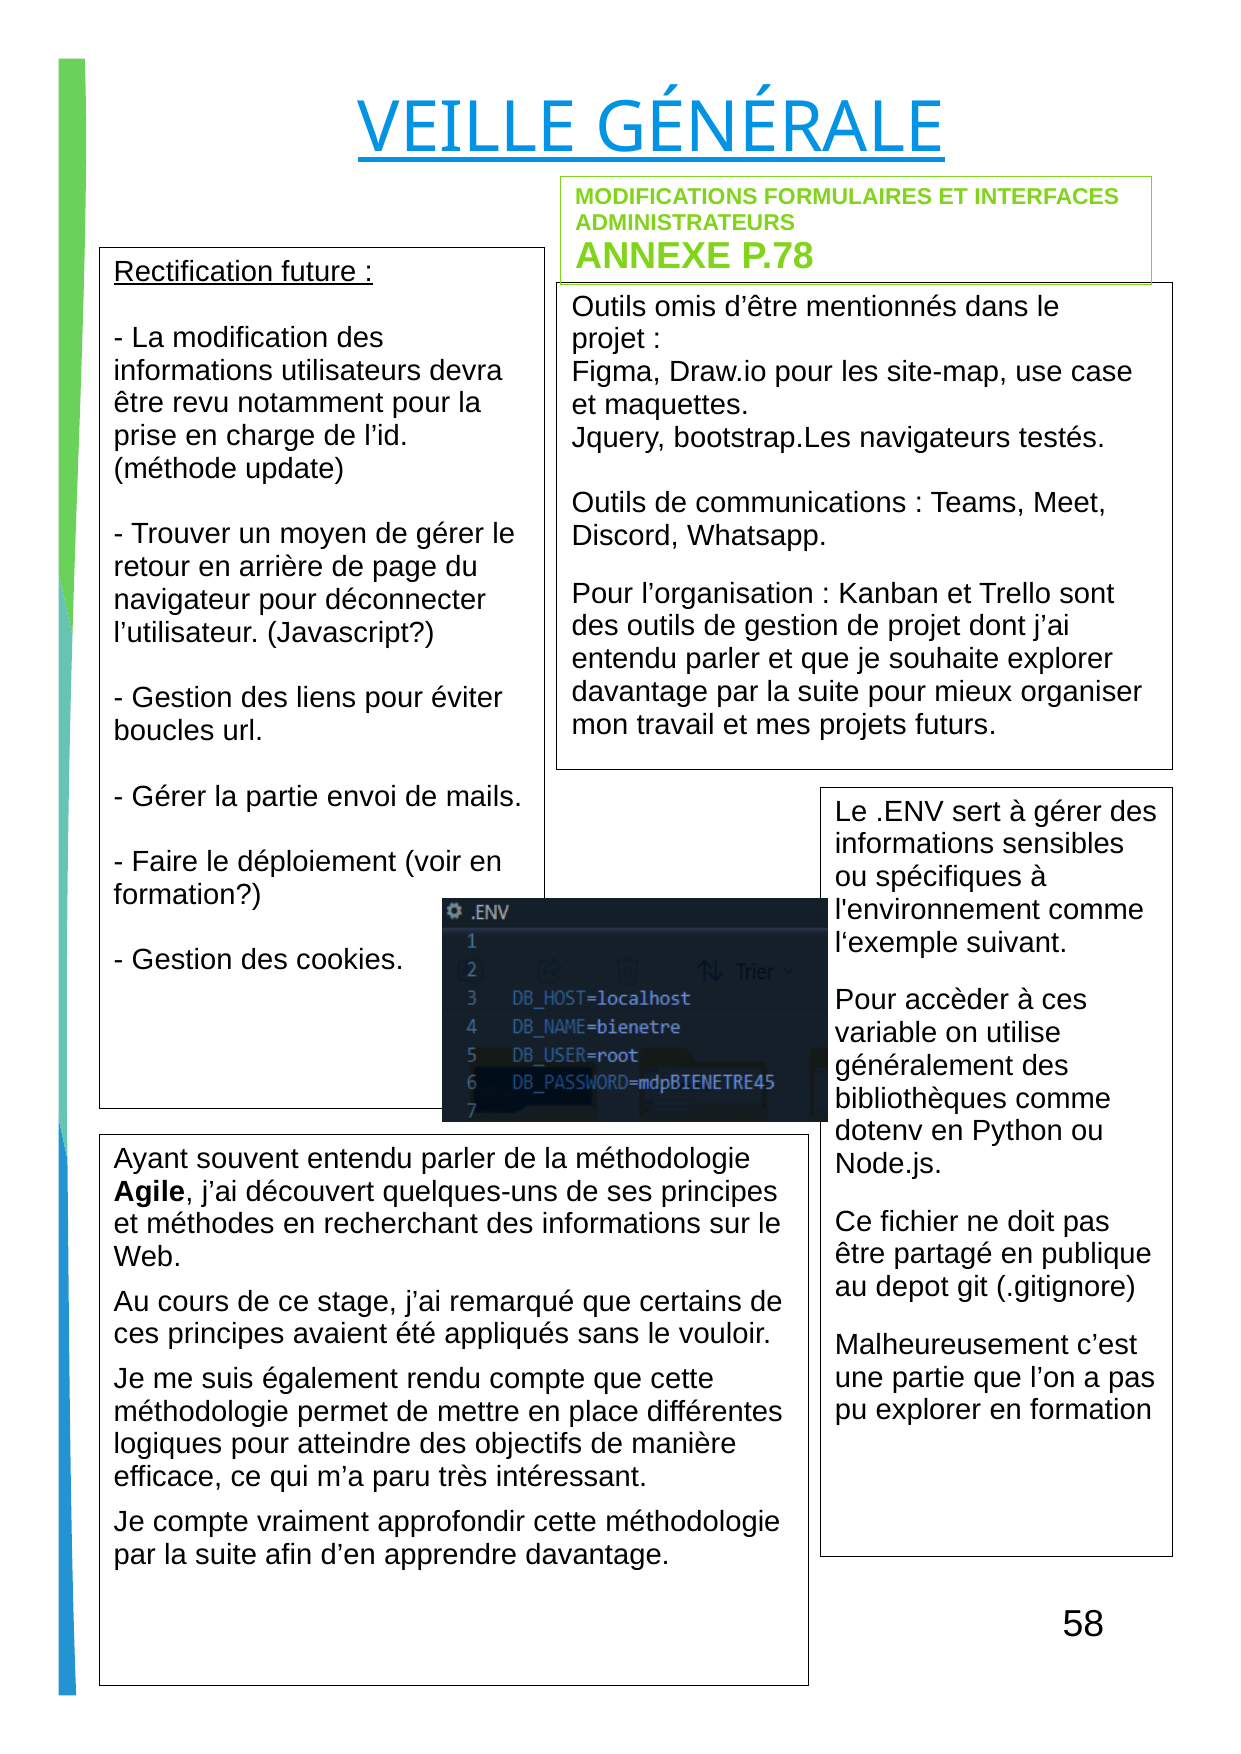

VEILLE GÉNÉRALE
MODIFICATIONS FORMULAIRES ET INTERFACES ADMINISTRATEURS
ANNEXE P.78
Rectification future :
- La modification des informations utilisateurs devra être revu notamment pour la prise en charge de l’id. (méthode update)
- Trouver un moyen de gérer le retour en arrière de page du navigateur pour déconnecter l’utilisateur. (Javascript?)
- Gestion des liens pour éviter boucles url.
- Gérer la partie envoi de mails.
- Faire le déploiement (voir en formation?)
- Gestion des cookies.
Outils omis d’être mentionnés dans le projet :
Figma, Draw.io pour les site-map, use case et maquettes.
Jquery, bootstrap.Les navigateurs testés.
Outils de communications : Teams, Meet, Discord, Whatsapp.
Pour l’organisation : Kanban et Trello sont des outils de gestion de projet dont j’ai entendu parler et que je souhaite explorer davantage par la suite pour mieux organiser mon travail et mes projets futurs.
Le .ENV sert à gérer des informations sensibles ou spécifiques à l'environnement comme l‘exemple suivant.
Pour accèder à ces variable on utilise généralement des bibliothèques comme dotenv en Python ou Node.js.
Ce fichier ne doit pas être partagé en publique au depot git (.gitignore)
Malheureusement c’est une partie que l’on a pas pu explorer en formation
Ayant souvent entendu parler de la méthodologie Agile, j’ai découvert quelques-uns de ses principes et méthodes en recherchant des informations sur le Web.
Au cours de ce stage, j’ai remarqué que certains de ces principes avaient été appliqués sans le vouloir.
Je me suis également rendu compte que cette méthodologie permet de mettre en place différentes logiques pour atteindre des objectifs de manière efficace, ce qui m’a paru très intéressant.
Je compte vraiment approfondir cette méthodologie par la suite afin d’en apprendre davantage.